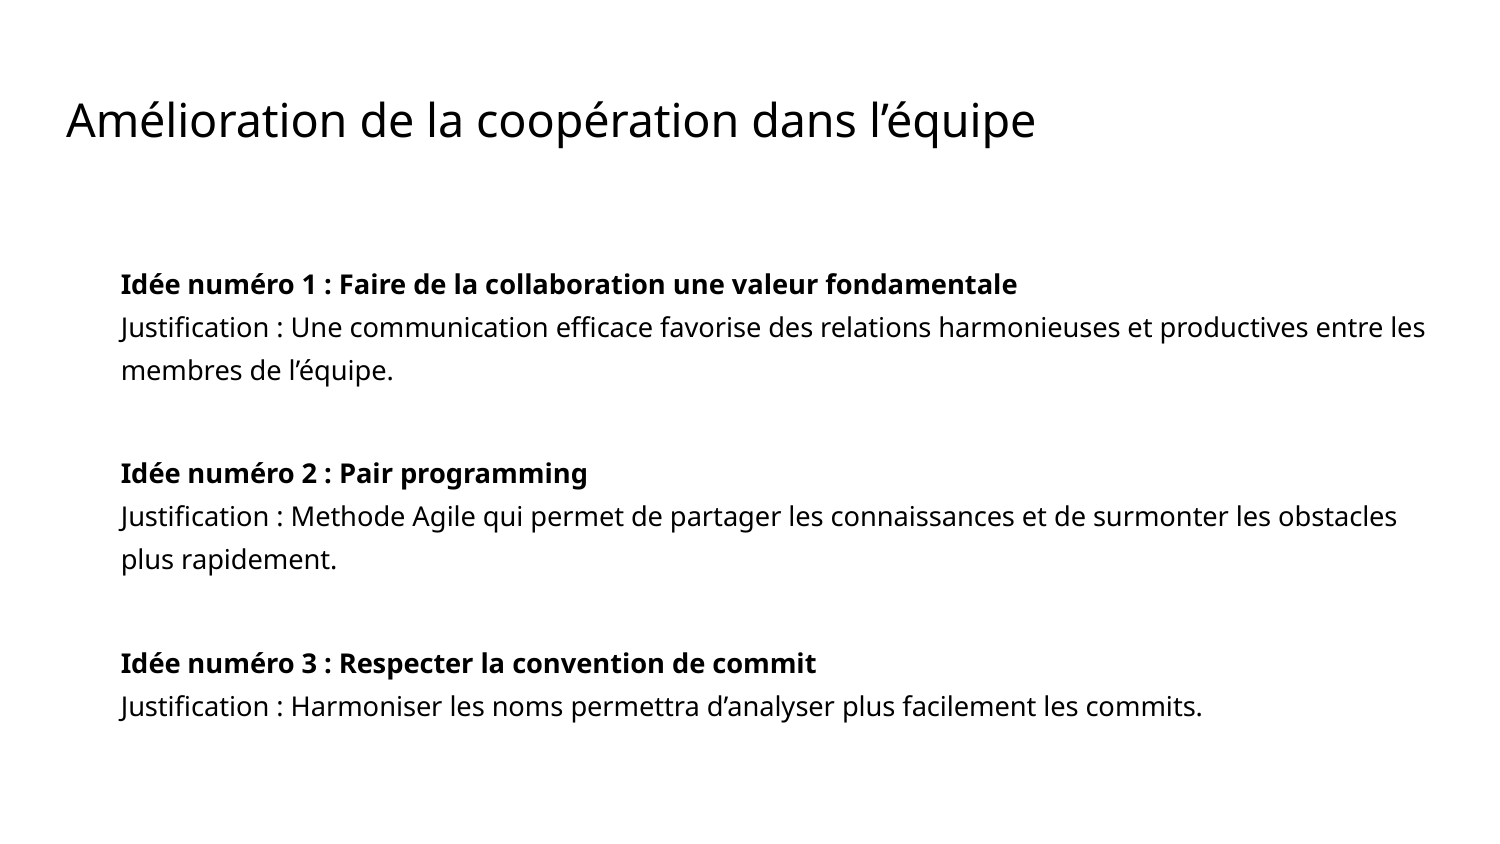

# Amélioration de la coopération dans l’équipe
Idée numéro 1 : Faire de la collaboration une valeur fondamentale
Justification : Une communication efficace favorise des relations harmonieuses et productives entre les membres de l’équipe.
Idée numéro 2 : Pair programming
Justification : Methode Agile qui permet de partager les connaissances et de surmonter les obstacles plus rapidement.
Idée numéro 3 : Respecter la convention de commit
Justification : Harmoniser les noms permettra d’analyser plus facilement les commits.